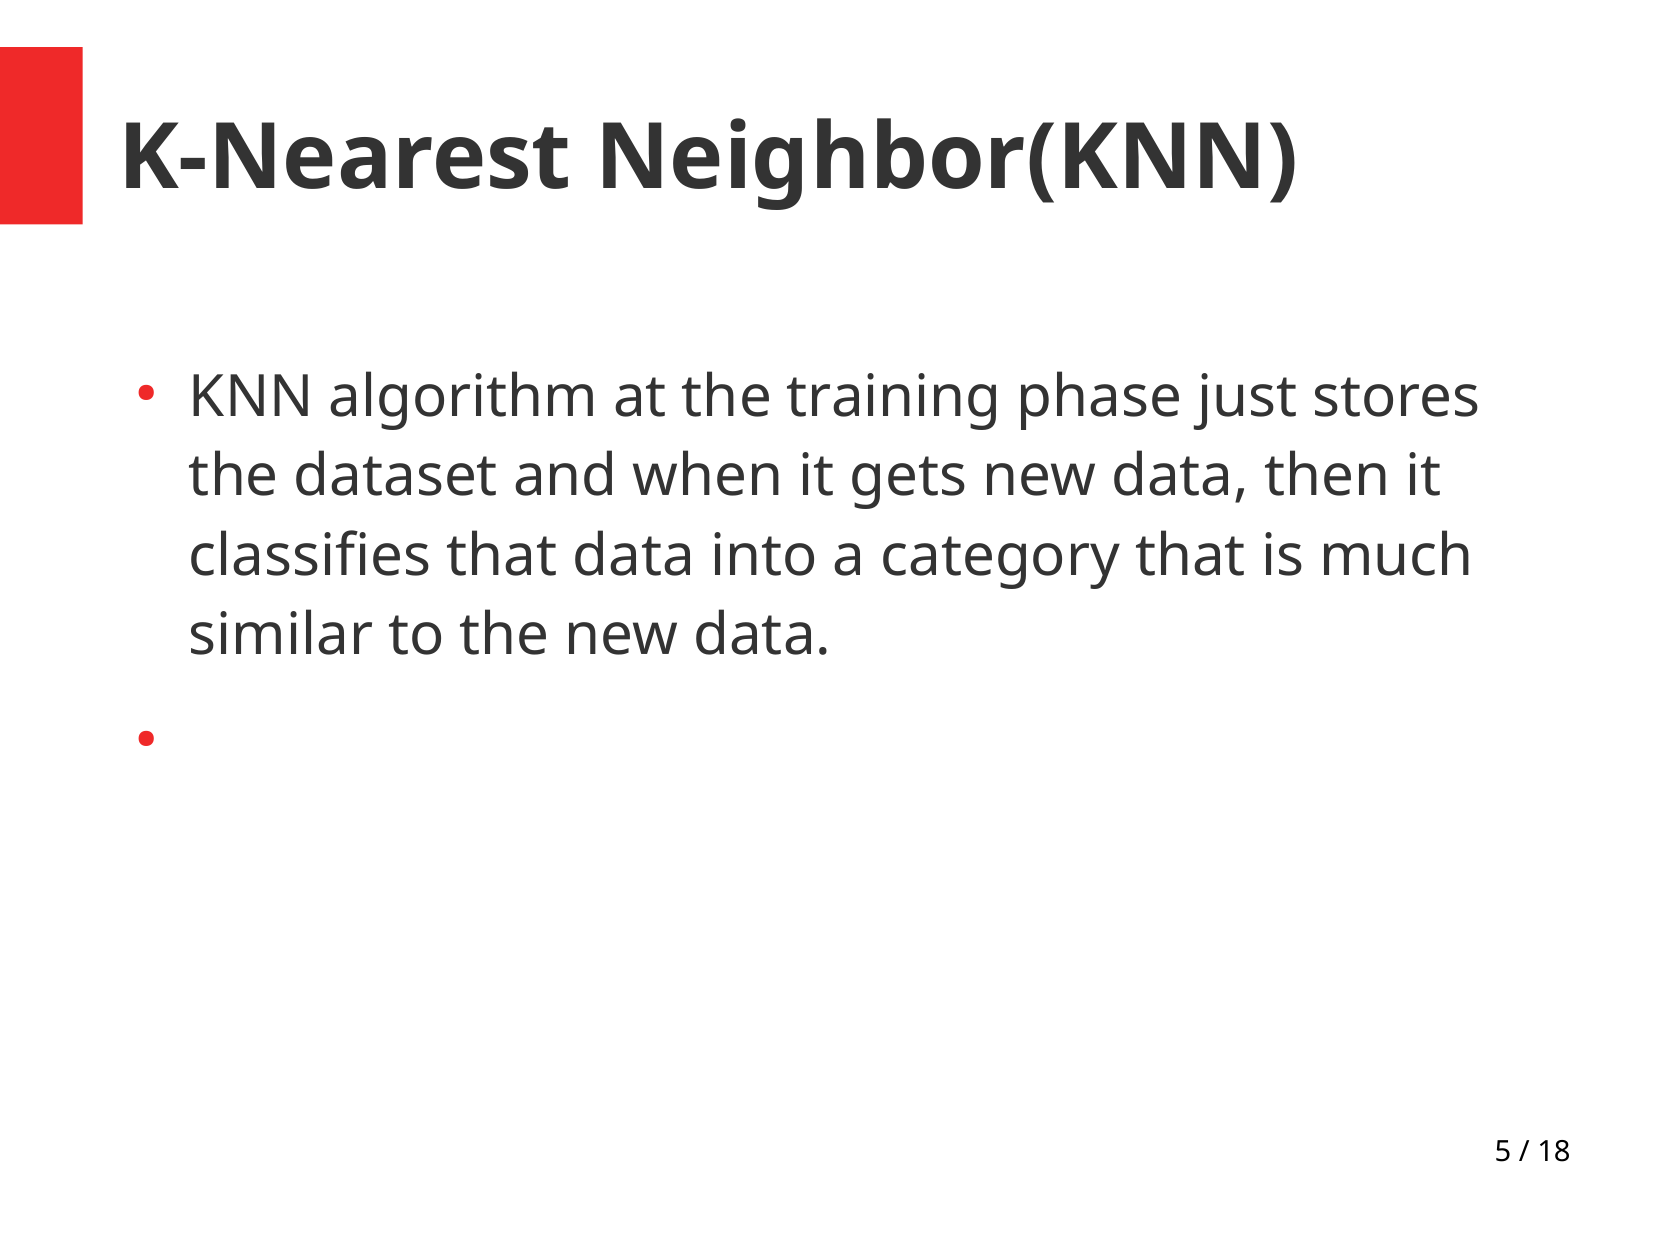

# K-Nearest Neighbor(KNN)
KNN algorithm at the training phase just stores the dataset and when it gets new data, then it classifies that data into a category that is much similar to the new data.
5